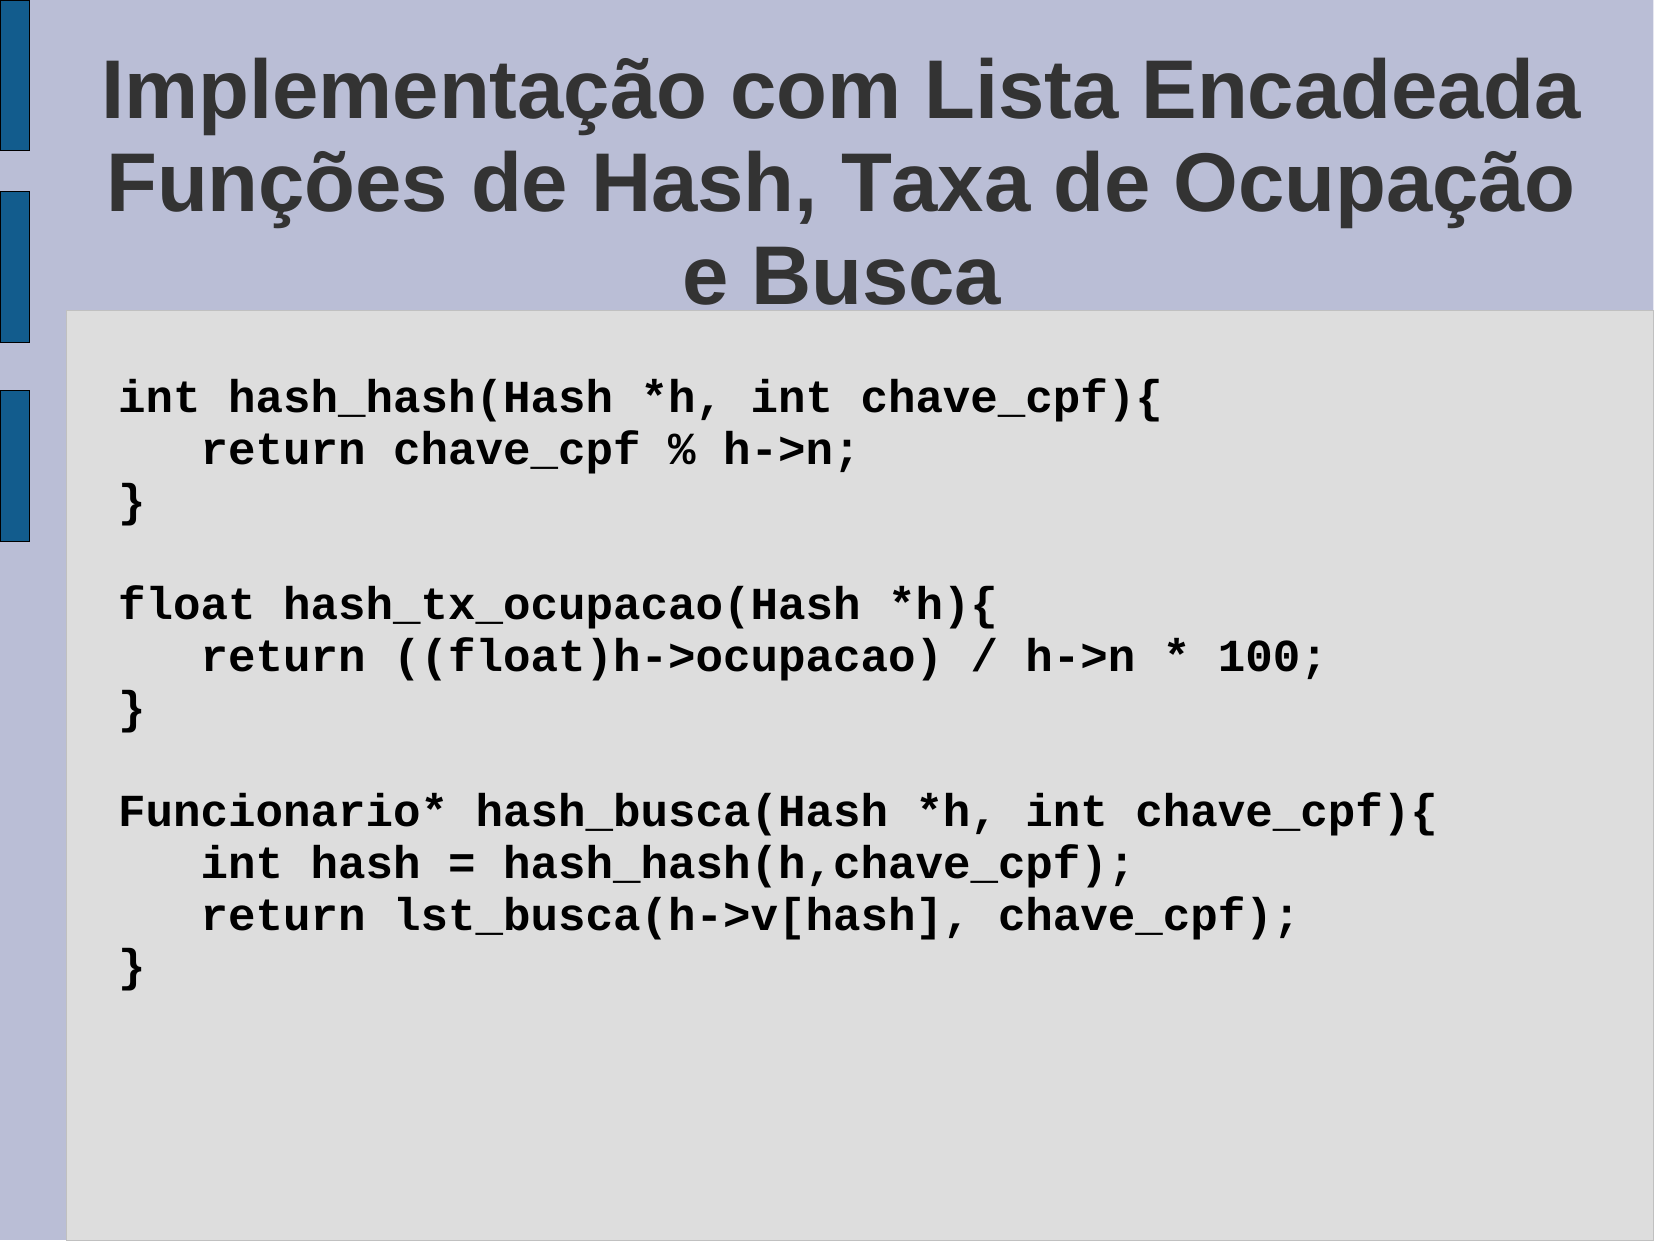

# Implementação com Lista Encadeada Funções de Hash, Taxa de Ocupação e Busca
int hash_hash(Hash *h, int chave_cpf){
 return chave_cpf % h->n;
}
float hash_tx_ocupacao(Hash *h){
 return ((float)h->ocupacao) / h->n * 100;
}
Funcionario* hash_busca(Hash *h, int chave_cpf){
 int hash = hash_hash(h,chave_cpf);
 return lst_busca(h->v[hash], chave_cpf);
}